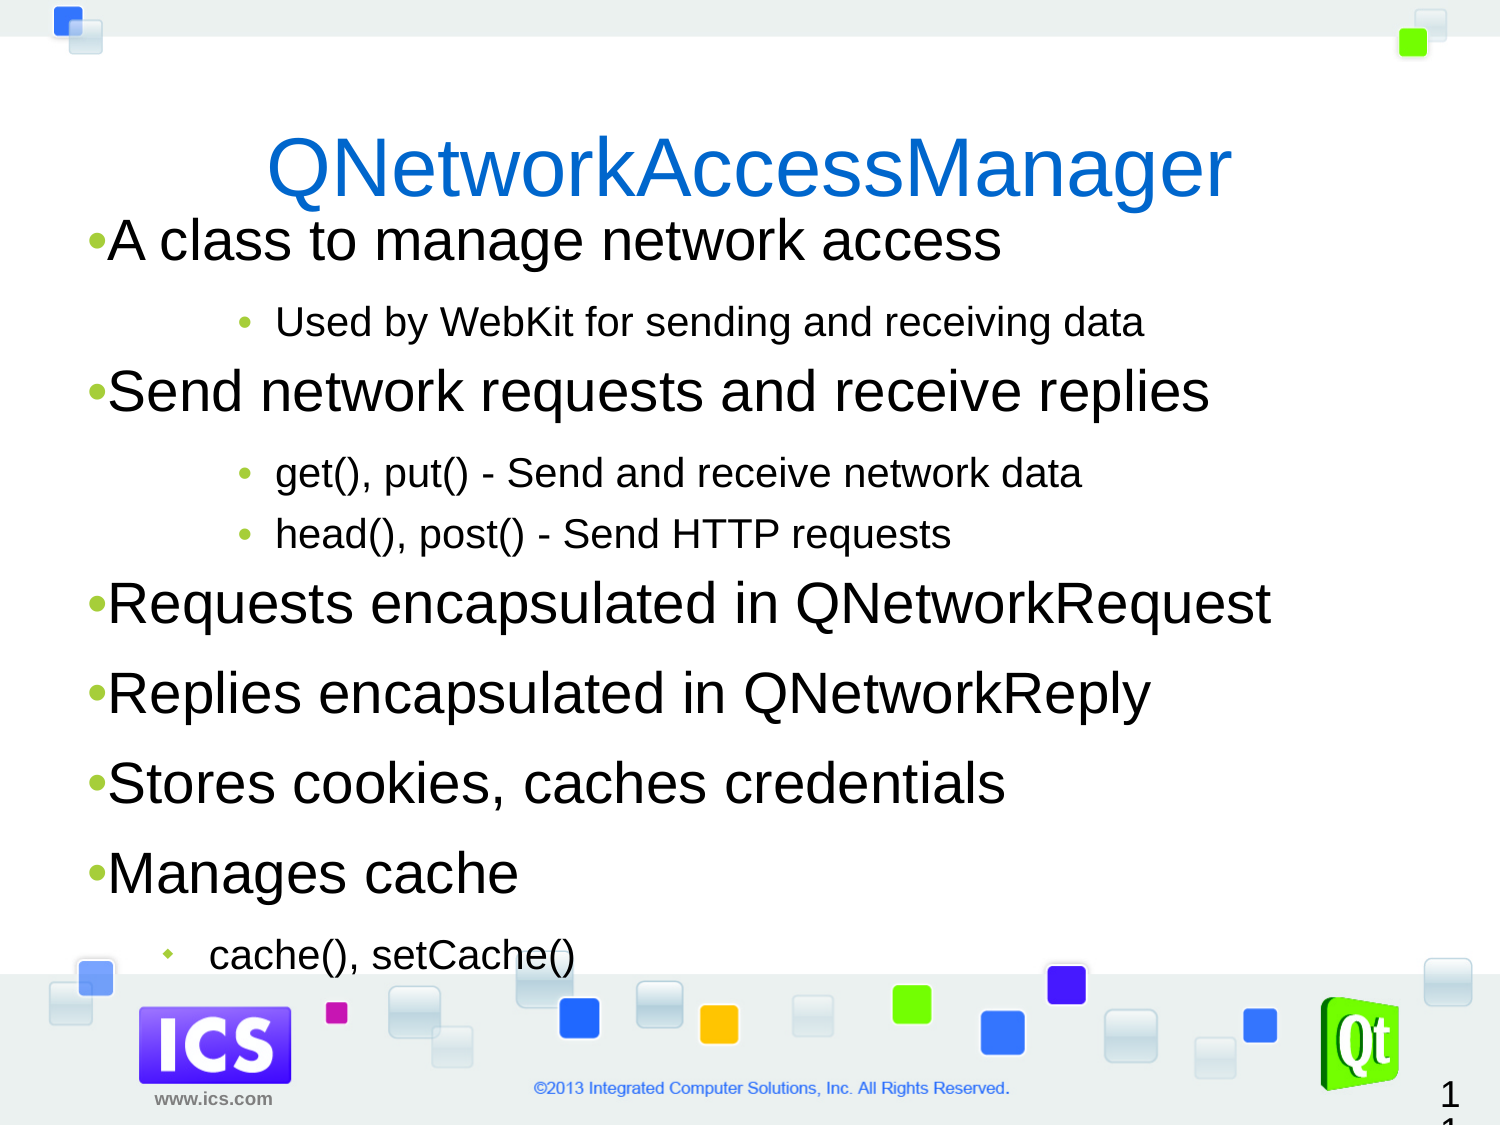

# QNetworkAccessManager
A class to manage network access
Used by WebKit for sending and receiving data
Send network requests and receive replies
get(), put() - Send and receive network data
head(), post() - Send HTTP requests
Requests encapsulated in QNetworkRequest
Replies encapsulated in QNetworkReply
Stores cookies, caches credentials
Manages cache
cache(), setCache()